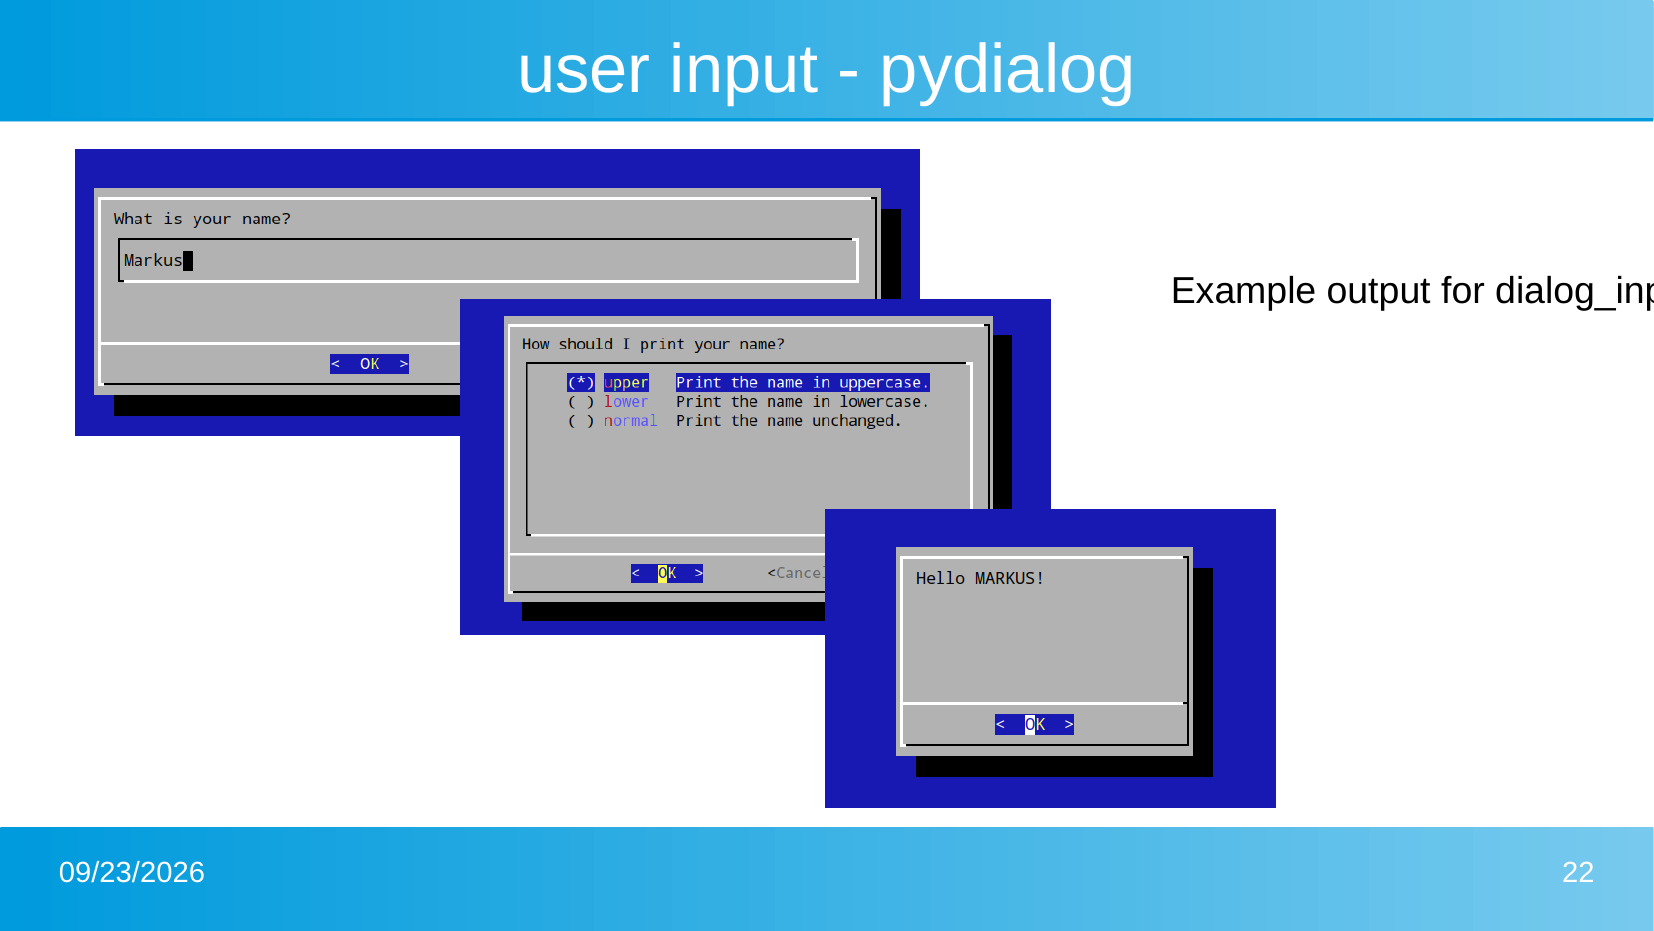

# user input - pydialog
Example output for dialog_input.py
22